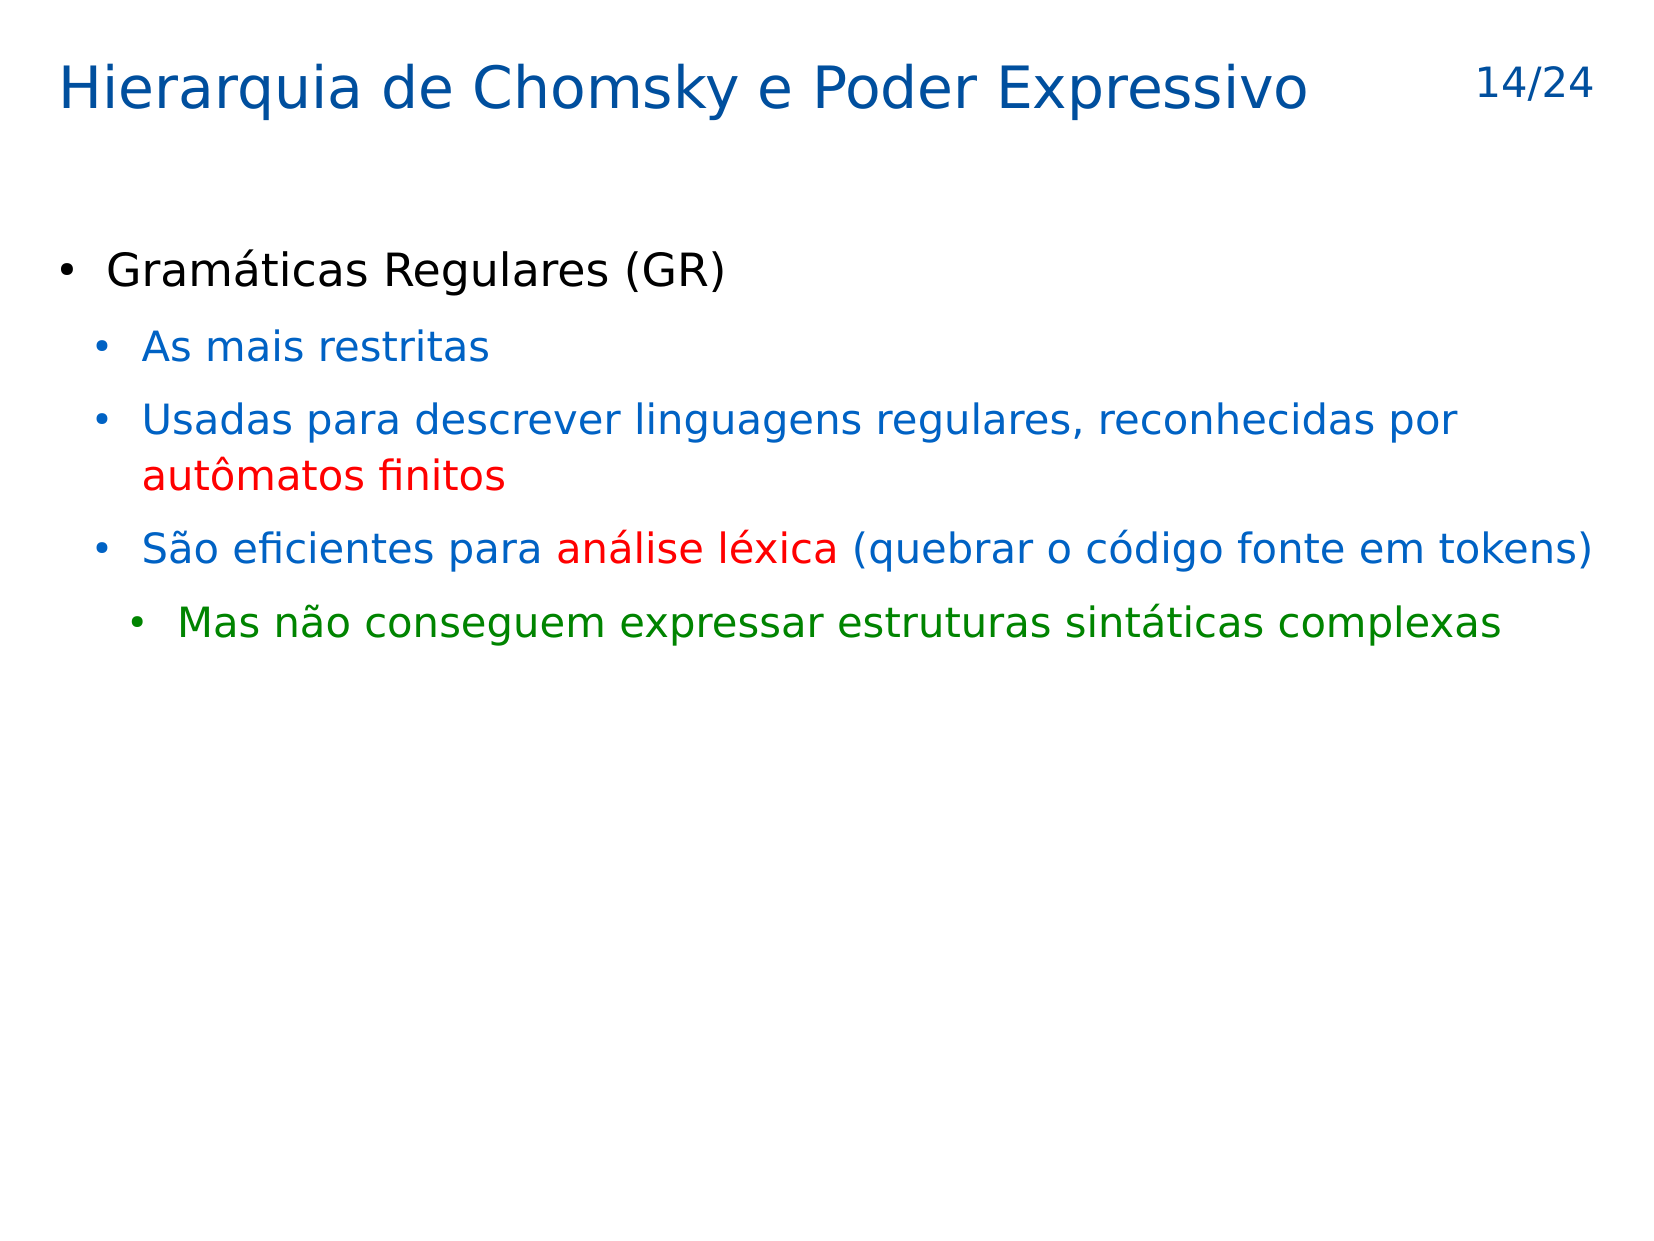

# Hierarquia de Chomsky e Poder Expressivo
14
Gramáticas Regulares (GR)
As mais restritas
Usadas para descrever linguagens regulares, reconhecidas por autômatos finitos
São eficientes para análise léxica (quebrar o código fonte em tokens)
Mas não conseguem expressar estruturas sintáticas complexas